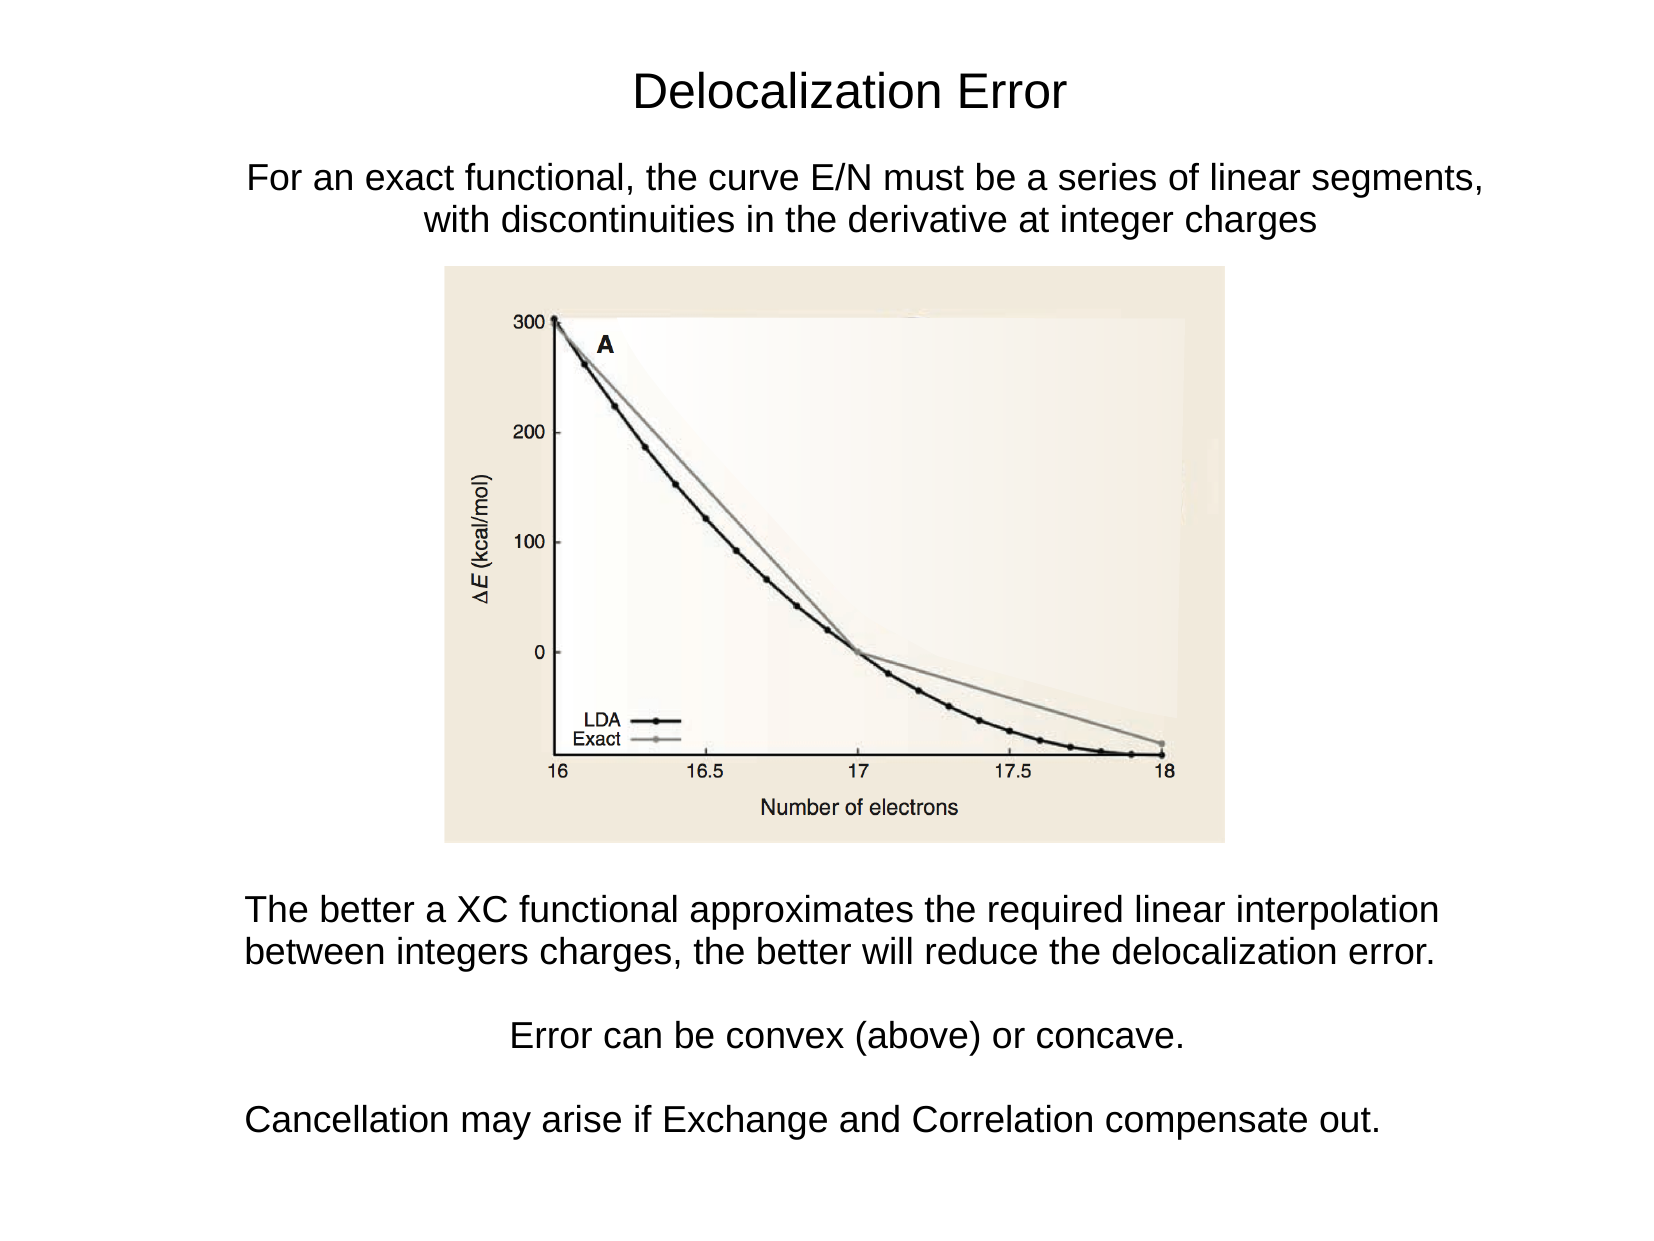

Delocalization Error
For an exact functional, the curve E/N must be a series of linear segments,
with discontinuities in the derivative at integer charges
The better a XC functional approximates the required linear interpolation
between integers charges, the better will reduce the delocalization error.
Error can be convex (above) or concave.
Cancellation may arise if Exchange and Correlation compensate out.